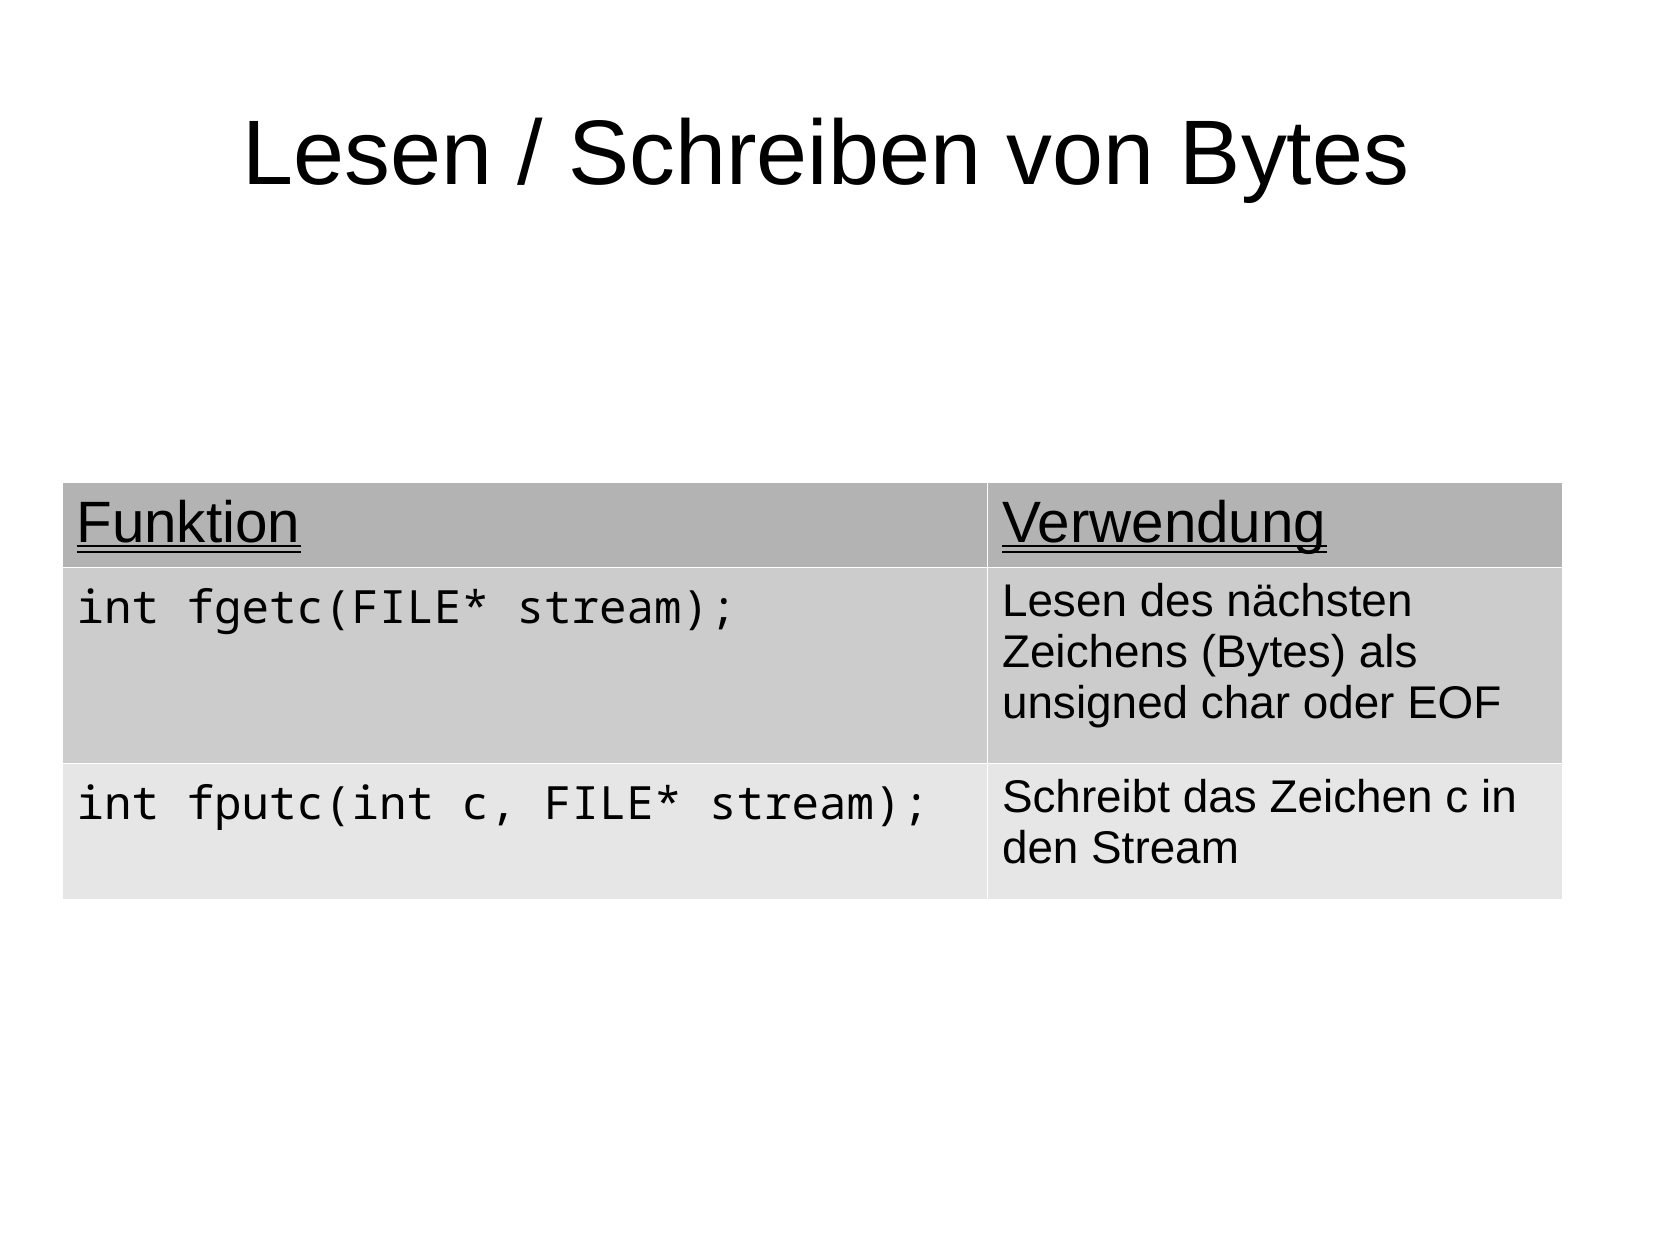

# Lesen / Schreiben von Bytes
| Funktion | Verwendung |
| --- | --- |
| int fgetc(FILE\* stream); | Lesen des nächsten Zeichens (Bytes) als unsigned char oder EOF |
| int fputc(int c, FILE\* stream); | Schreibt das Zeichen c in den Stream |